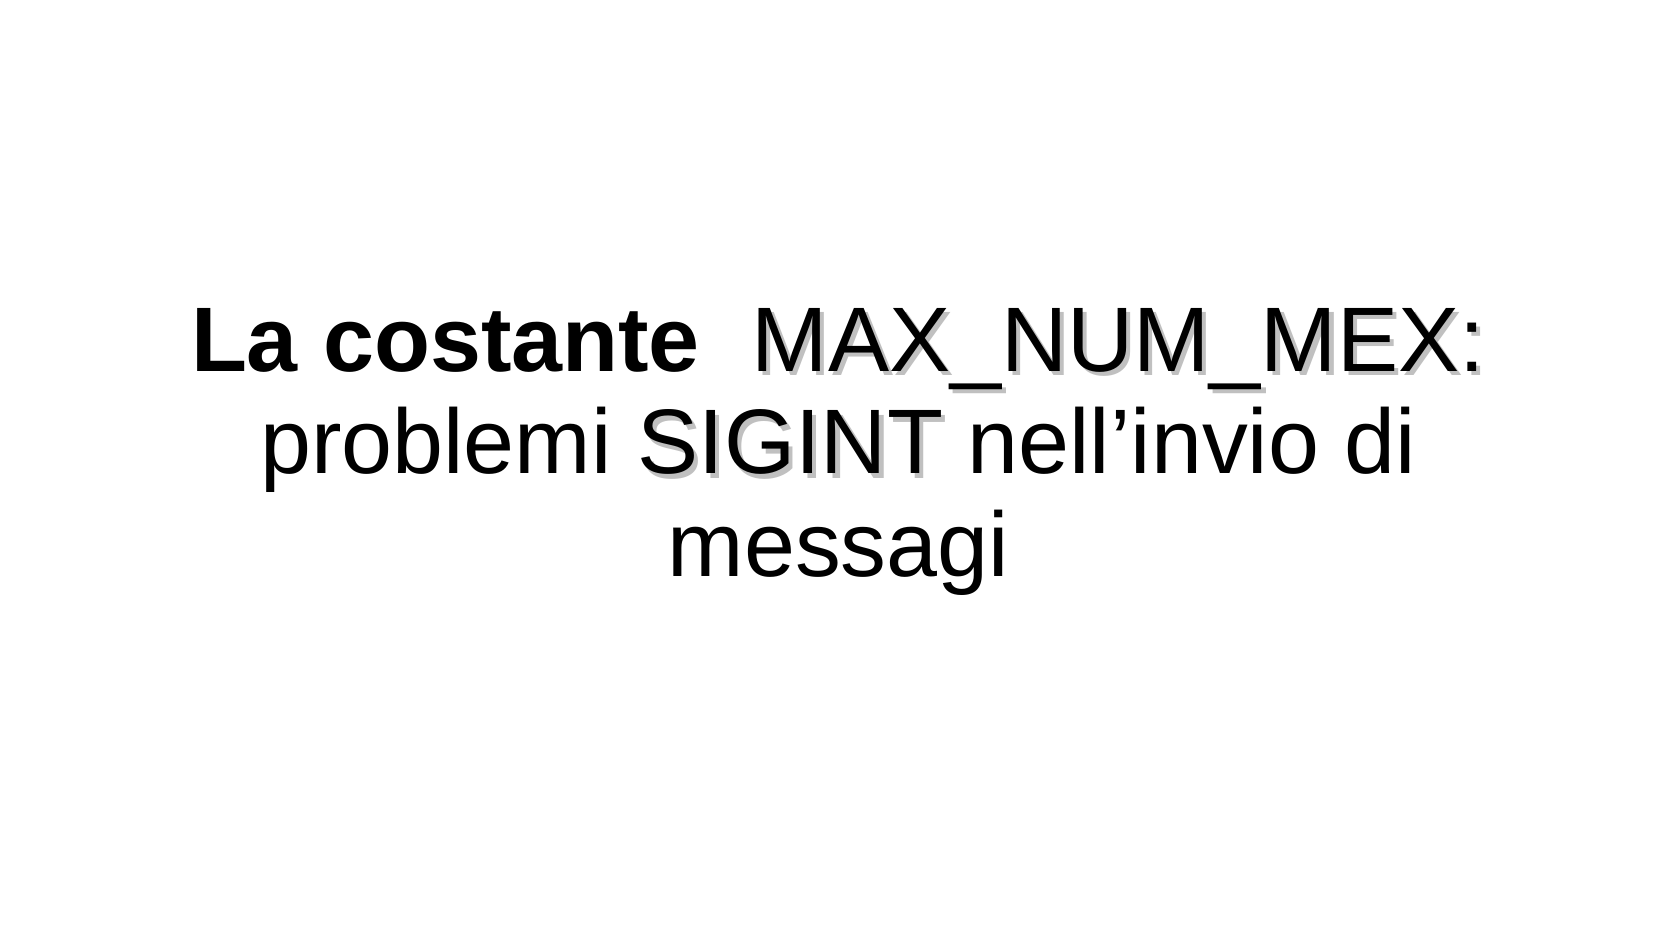

# La costante MAX_NUM_MEX: problemi SIGINT nell’invio di messagi